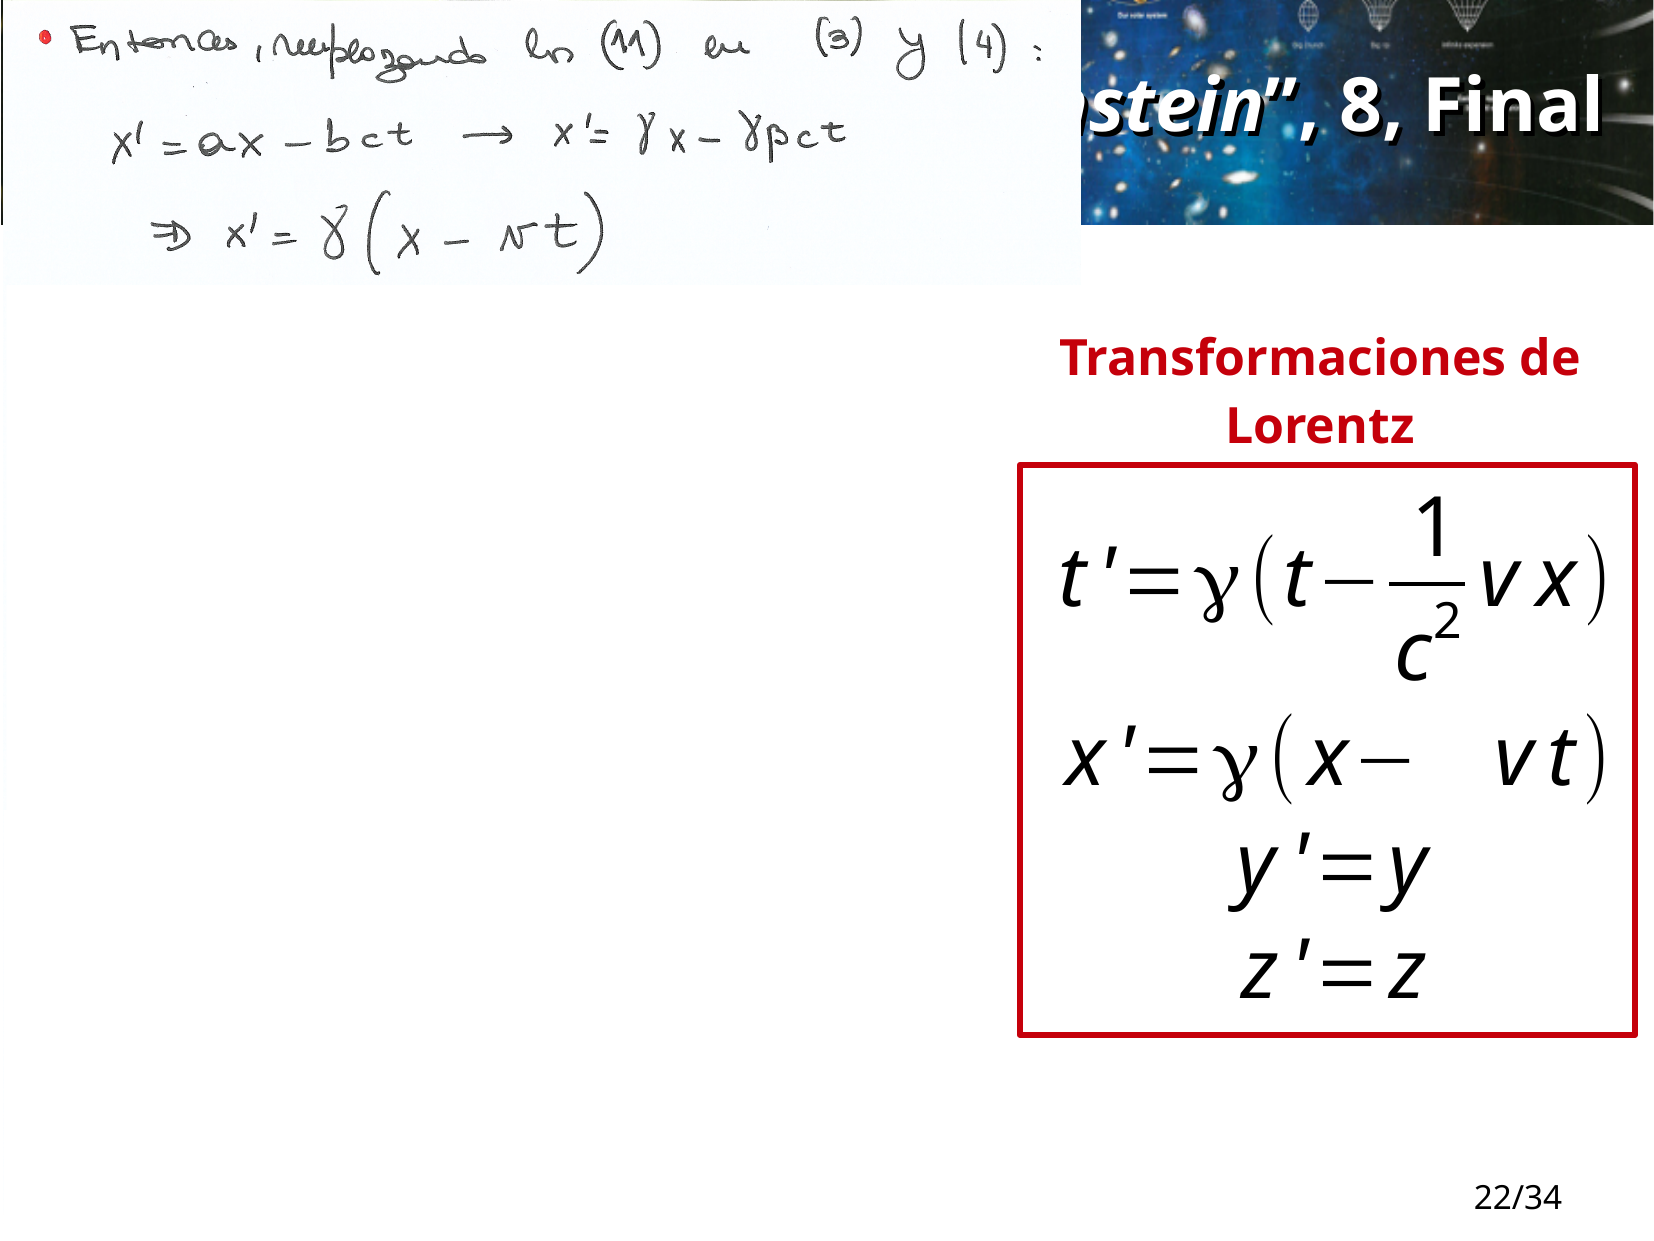

# Derivación “a la Einstein”, 8, Final
Transformaciones de Lorentz
Ago 18, 2016
H. Asorey - IPAC 2016 - 02/16
22